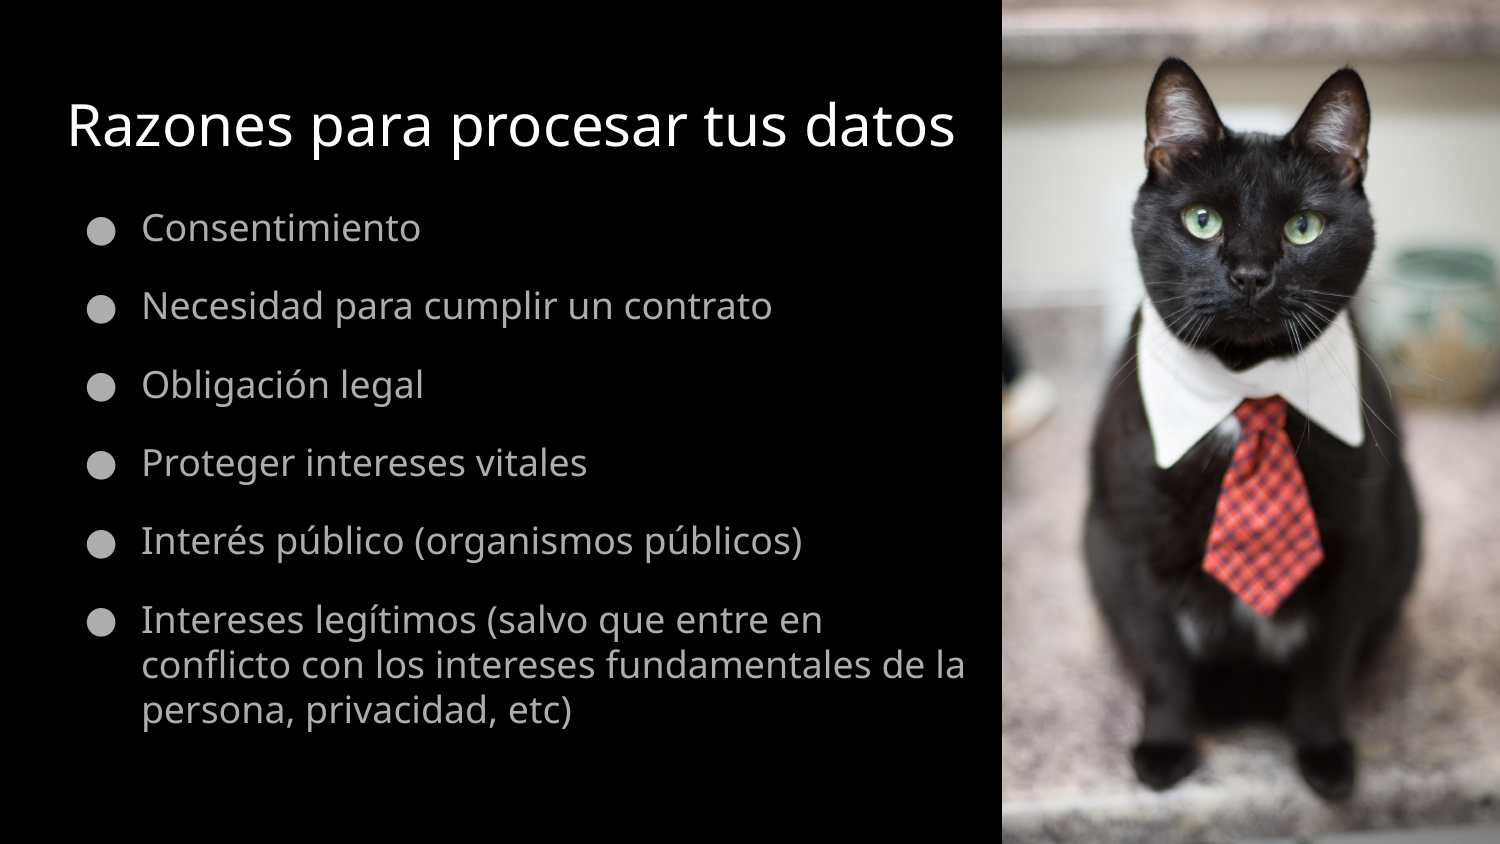

# Razones para procesar tus datos
Consentimiento
Necesidad para cumplir un contrato
Obligación legal
Proteger intereses vitales
Interés público (organismos públicos)
Intereses legítimos (salvo que entre en conflicto con los intereses fundamentales de la persona, privacidad, etc)